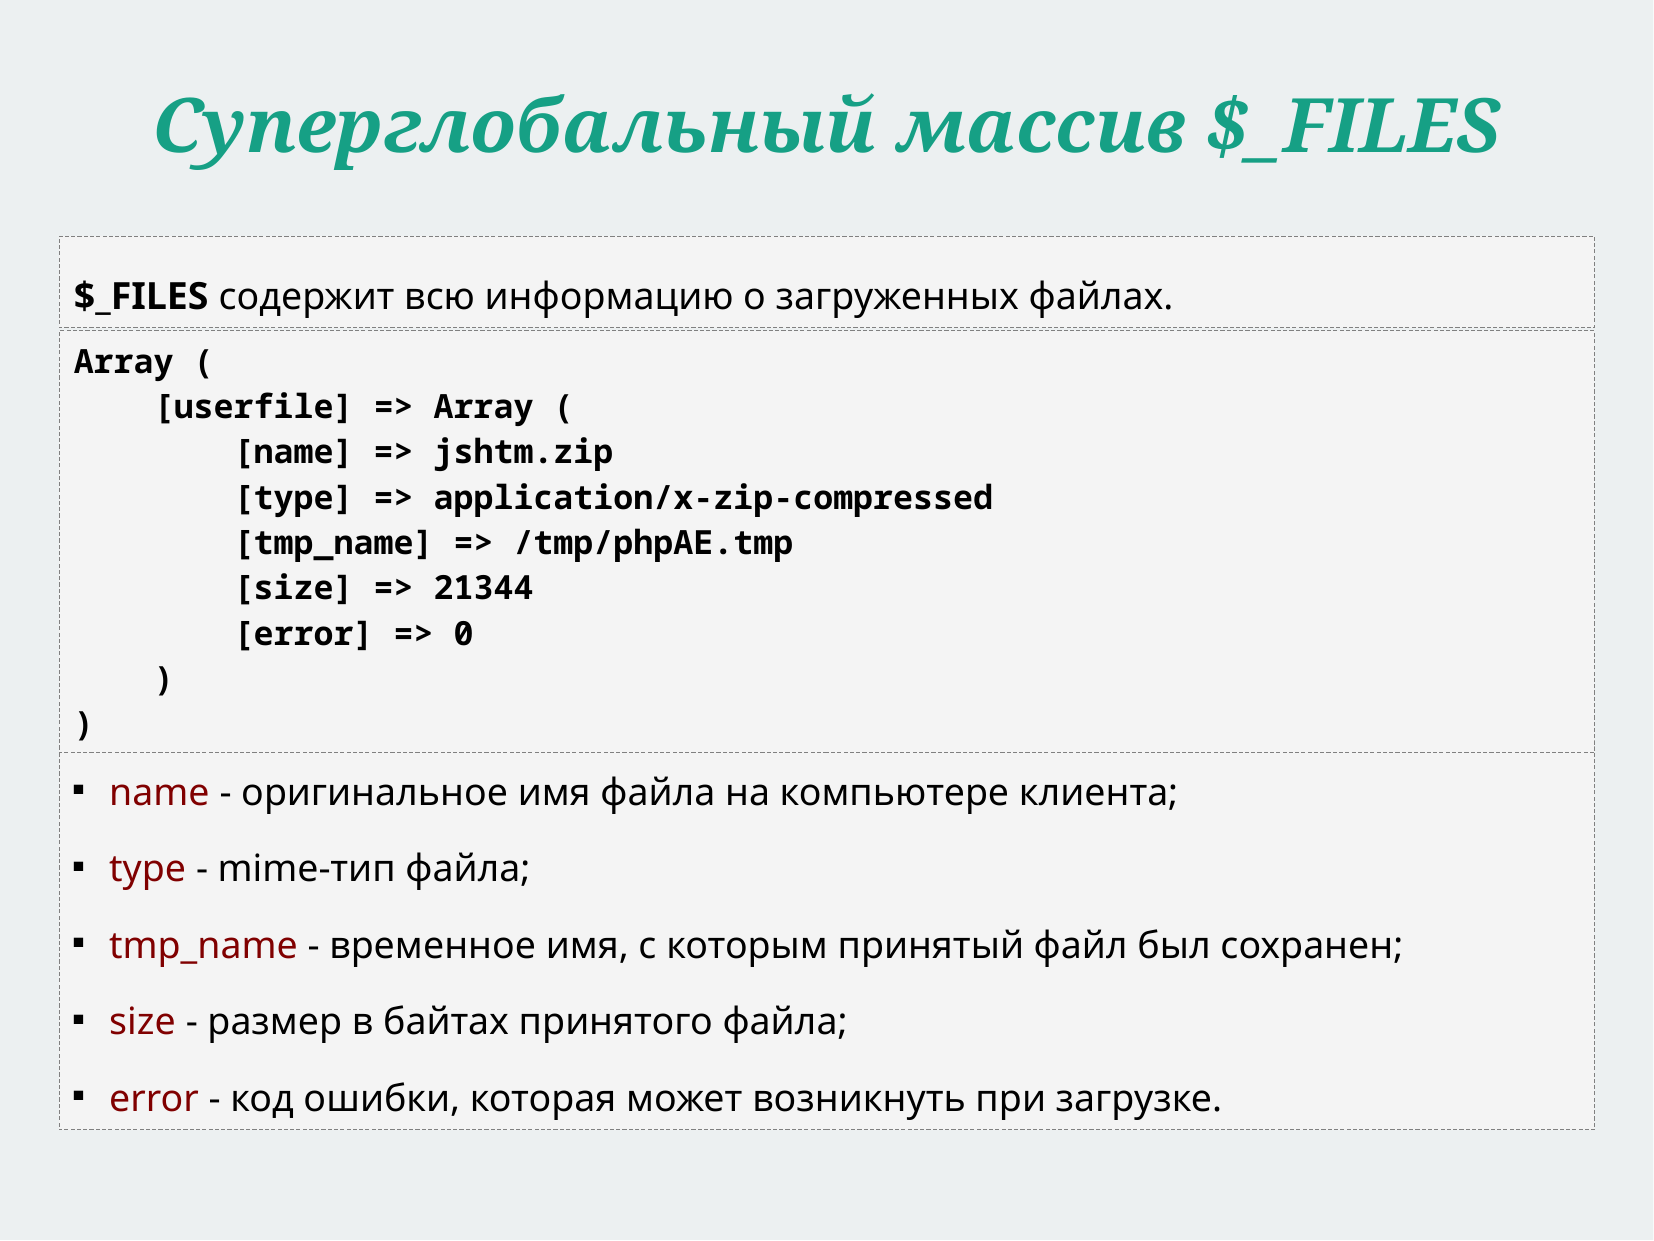

# Суперглобальный массив $_FILES
$_FILES содержит всю информацию о загруженных файлах.
Array (
 [userfile] => Array (
 [name] => jshtm.zip
 [type] => application/x-zip-compressed
 [tmp_name] => /tmp/phpAE.tmp
 [size] => 21344
 [error] => 0
 )
)
name - оригинальное имя файла на компьютере клиента;
type - mime-тип файла;
tmp_name - временное имя, с которым принятый файл был сохранен;
size - размер в байтах принятого файла;
error - код ошибки, которая может возникнуть при загрузке.